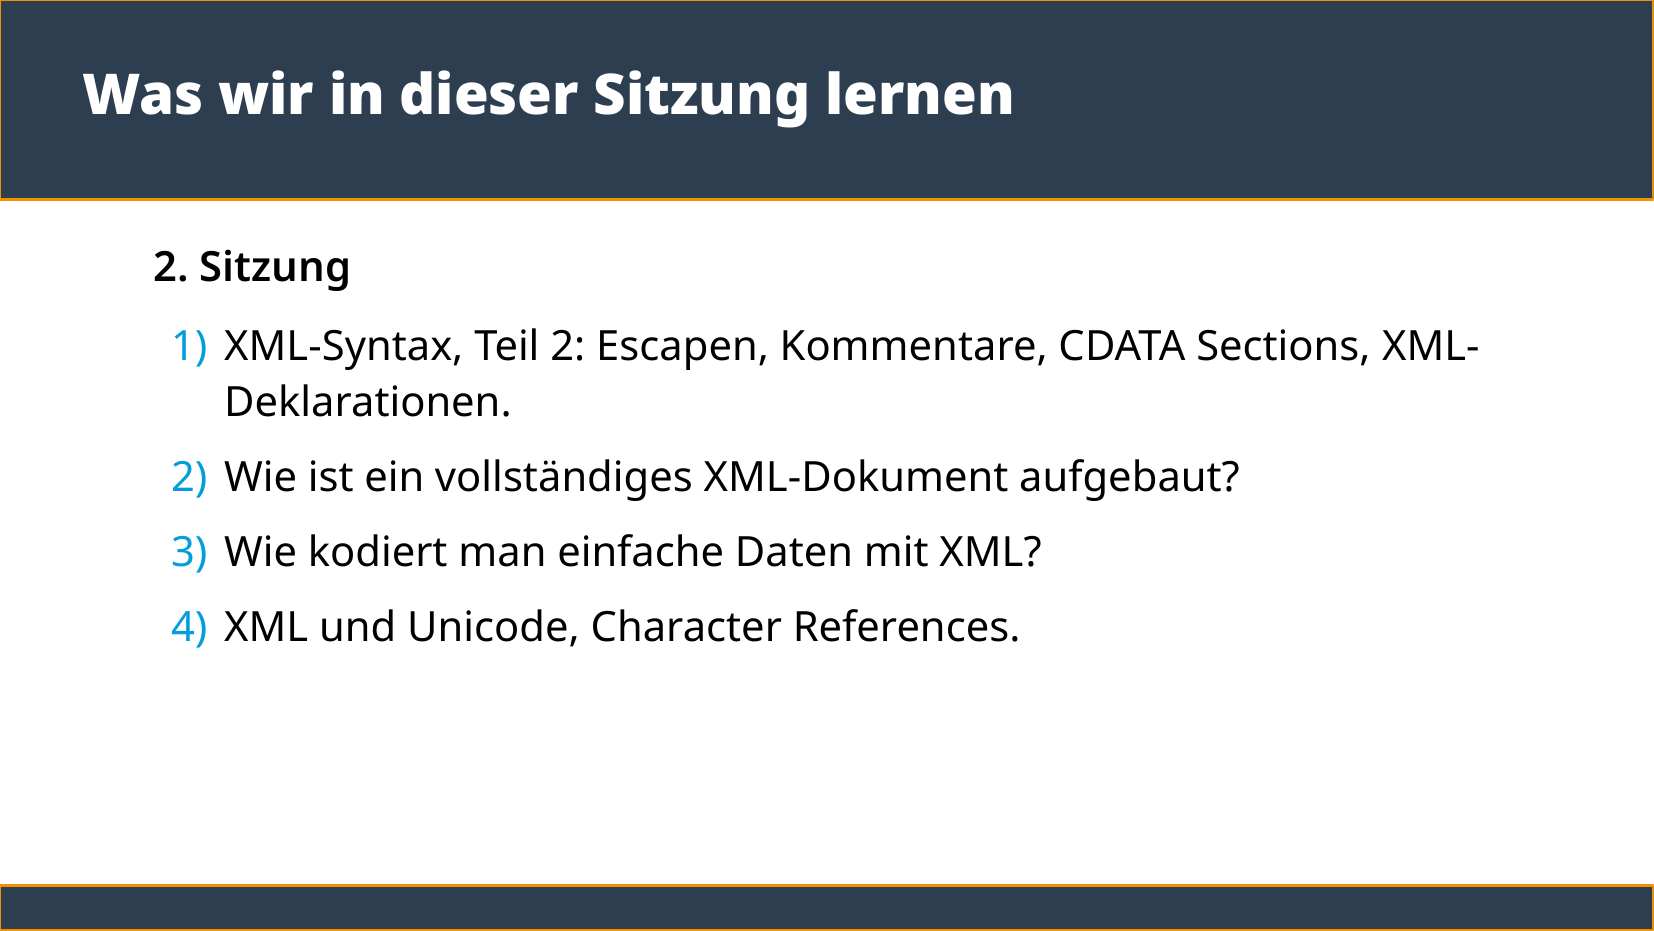

# Was wir in dieser Sitzung lernen
2. Sitzung
XML-Syntax, Teil 2: Escapen, Kommentare, CDATA Sections, XML-Deklarationen.
Wie ist ein vollständiges XML-Dokument aufgebaut?
Wie kodiert man einfache Daten mit XML?
XML und Unicode, Character References.